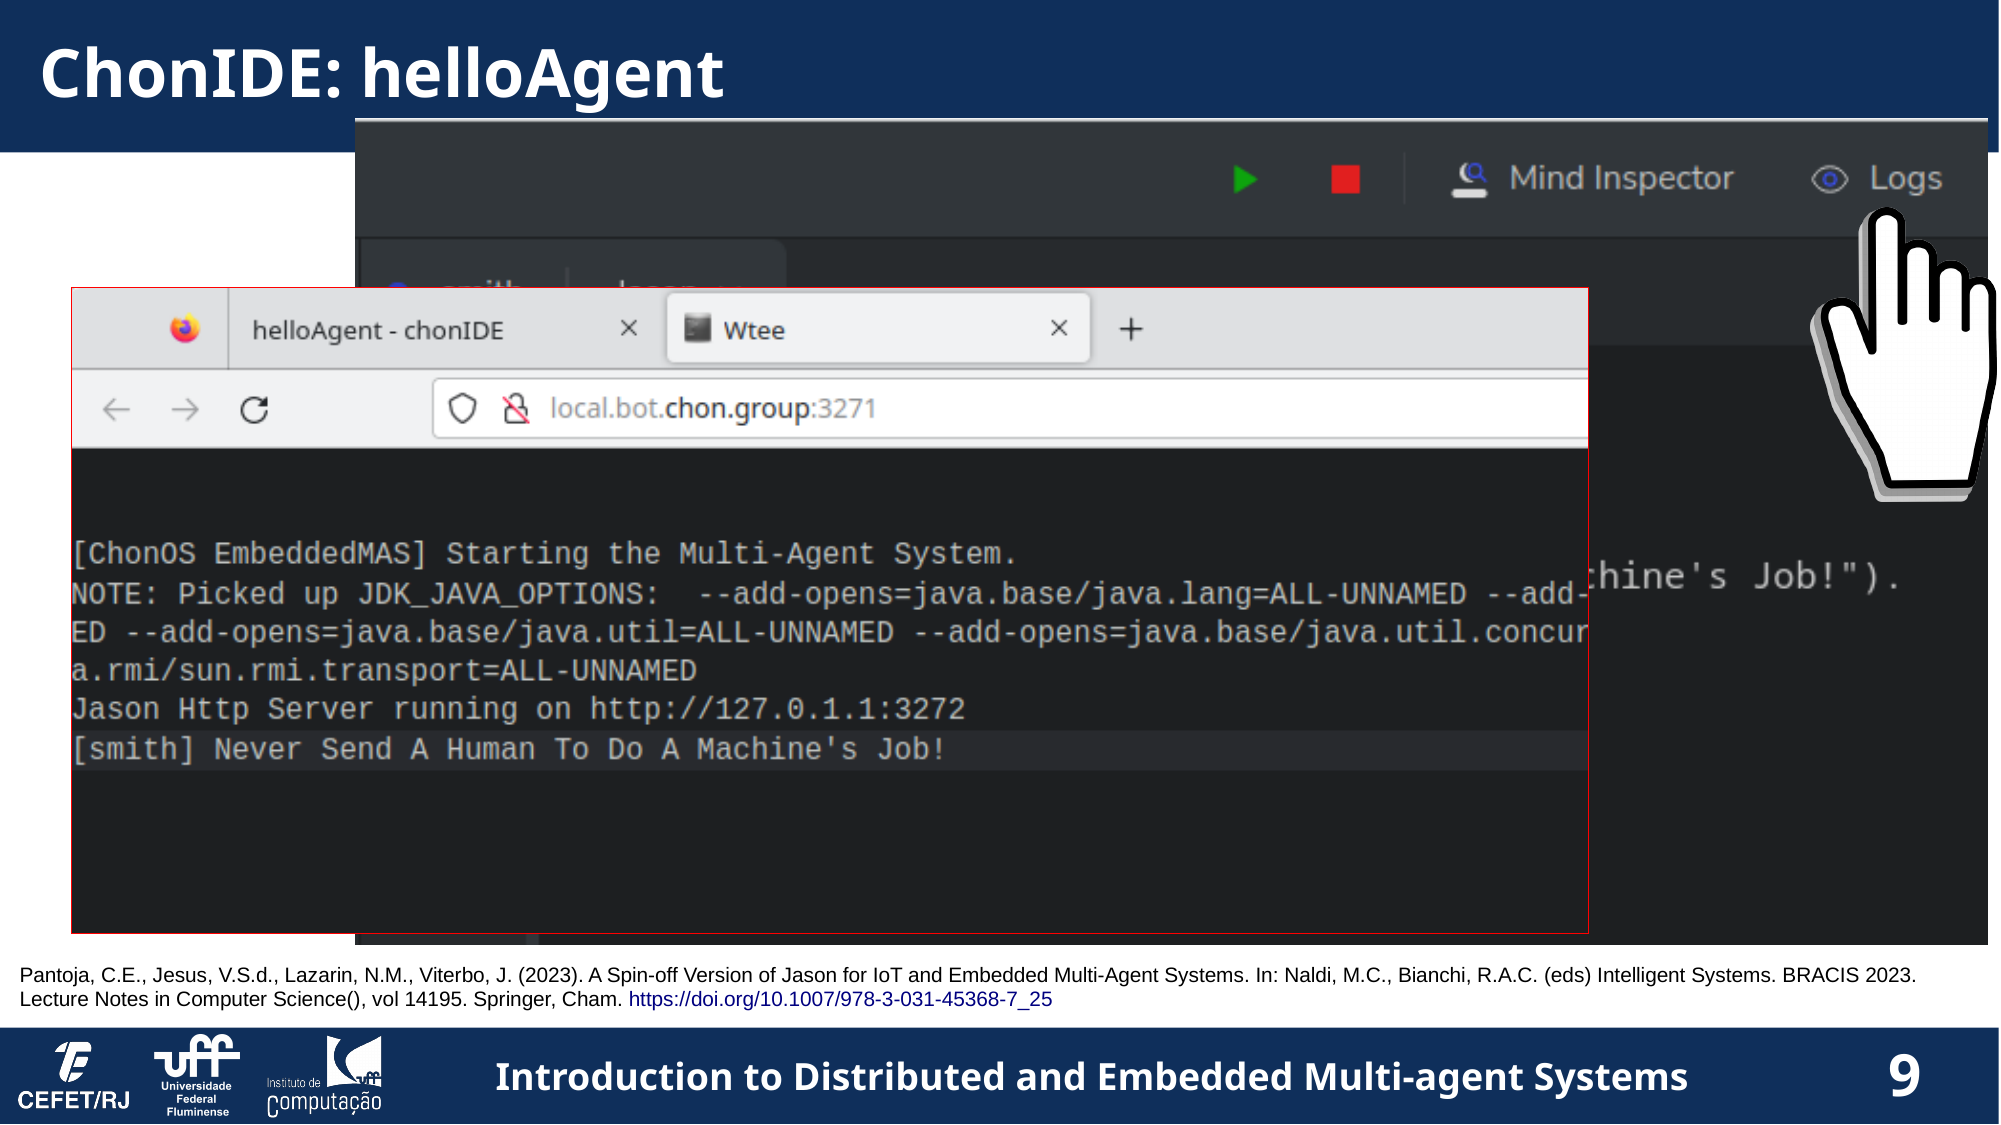

ChonIDE: helloAgent
Pantoja, C.E., Jesus, V.S.d., Lazarin, N.M., Viterbo, J. (2023). A Spin-off Version of Jason for IoT and Embedded Multi-Agent Systems. In: Naldi, M.C., Bianchi, R.A.C. (eds) Intelligent Systems. BRACIS 2023. Lecture Notes in Computer Science(), vol 14195. Springer, Cham. https://doi.org/10.1007/978-3-031-45368-7_25